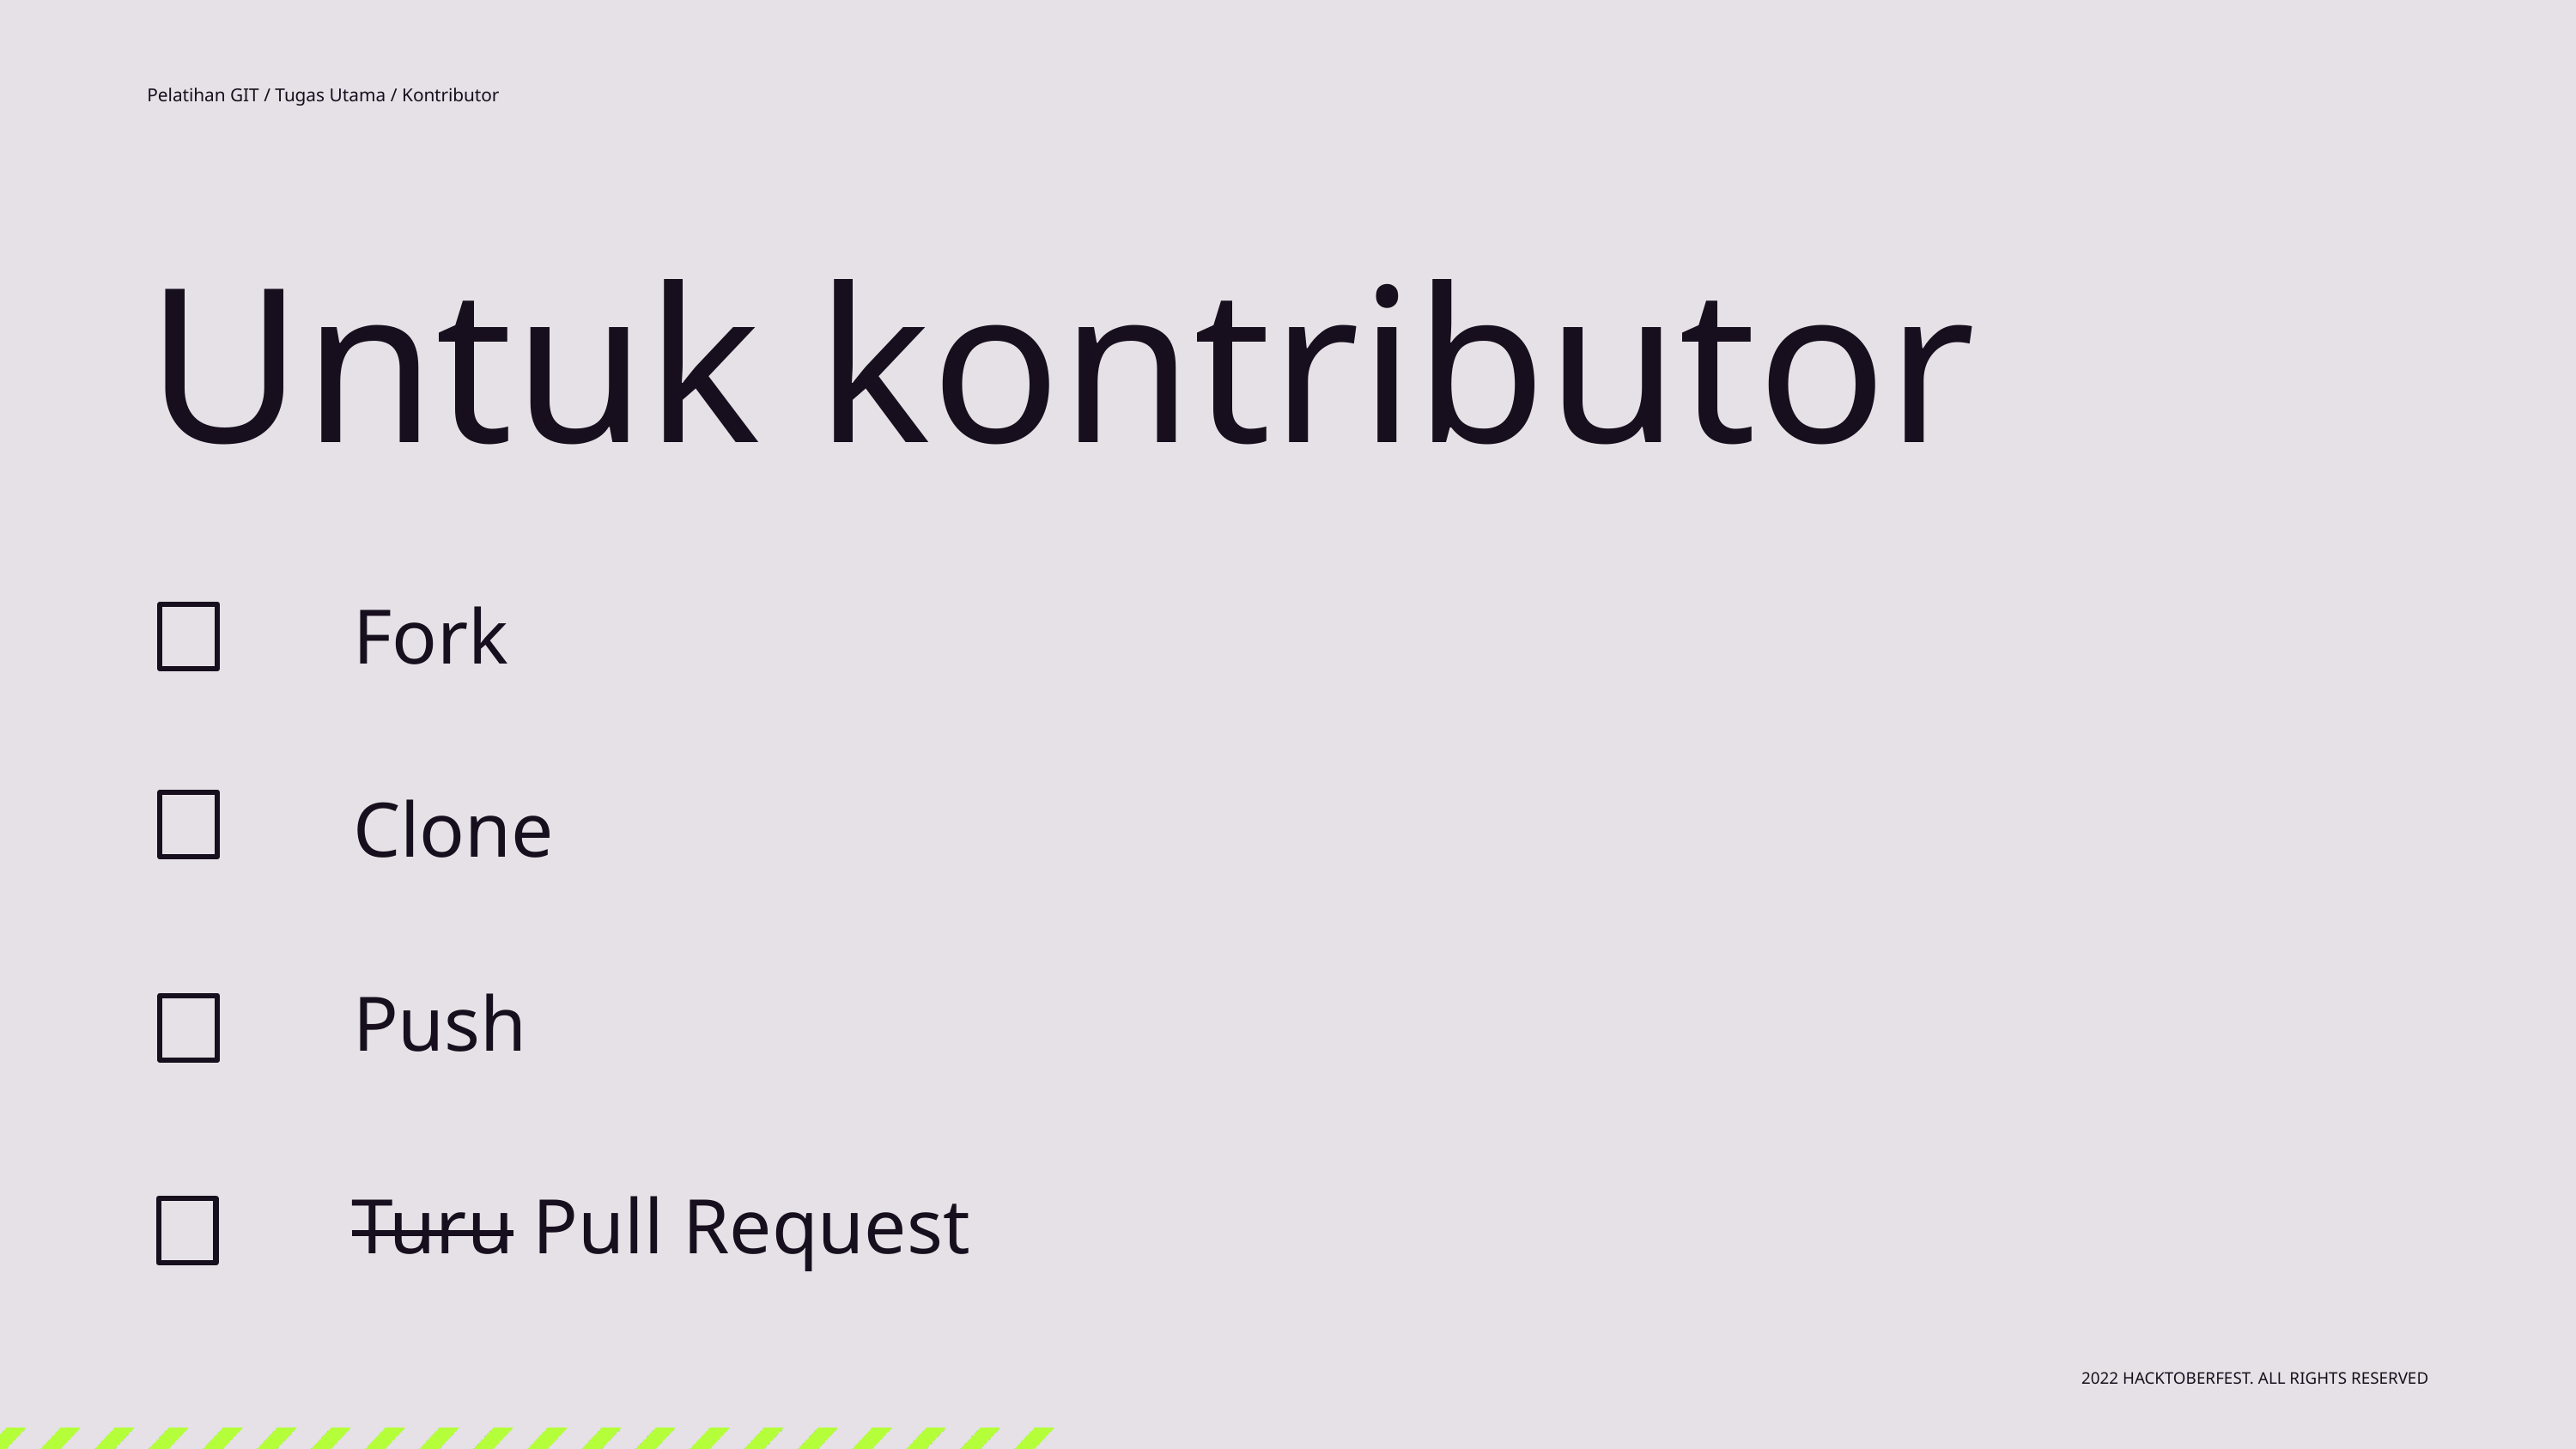

Pelatihan GIT / Tugas Utama / Kontributor
Untuk kontributor
Fork
Clone
Push
Turu Pull Request
2022 HACKTOBERFEST. ALL RIGHTS RESERVED